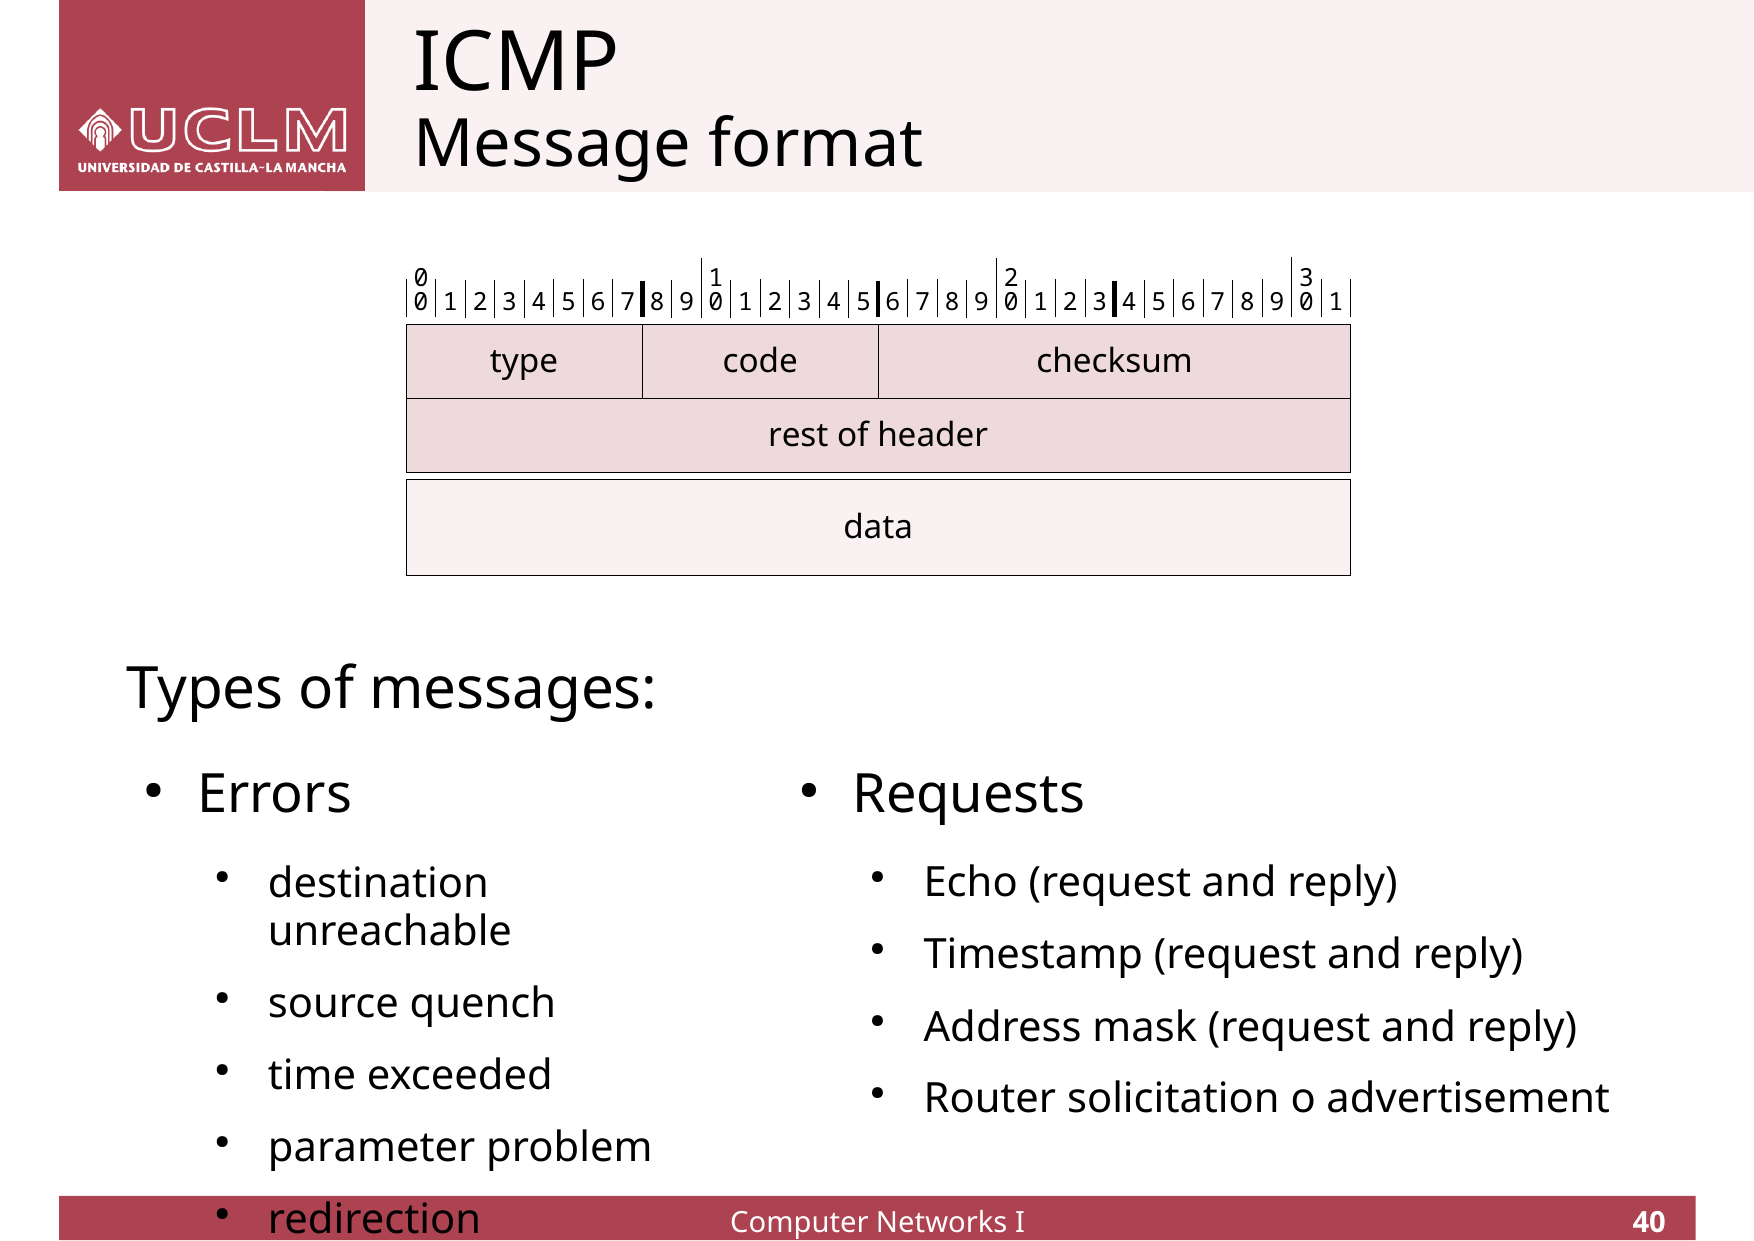

ICMP
Message format
2
3
0
1
0
1
2
3
4
5
6
7
8
9
0
1
2
3
4
5
6
7
8
9
0
1
2
3
4
5
6
7
8
9
0
1
type
code
checksum
rest of header
data
Requests
Echo (request and reply)
Timestamp (request and reply)
Address mask (request and reply)
Router solicitation o advertisement
# Types of messages:
Errors
destination unreachable
source quench
time exceeded
parameter problem
redirection
Computer Networks I
40